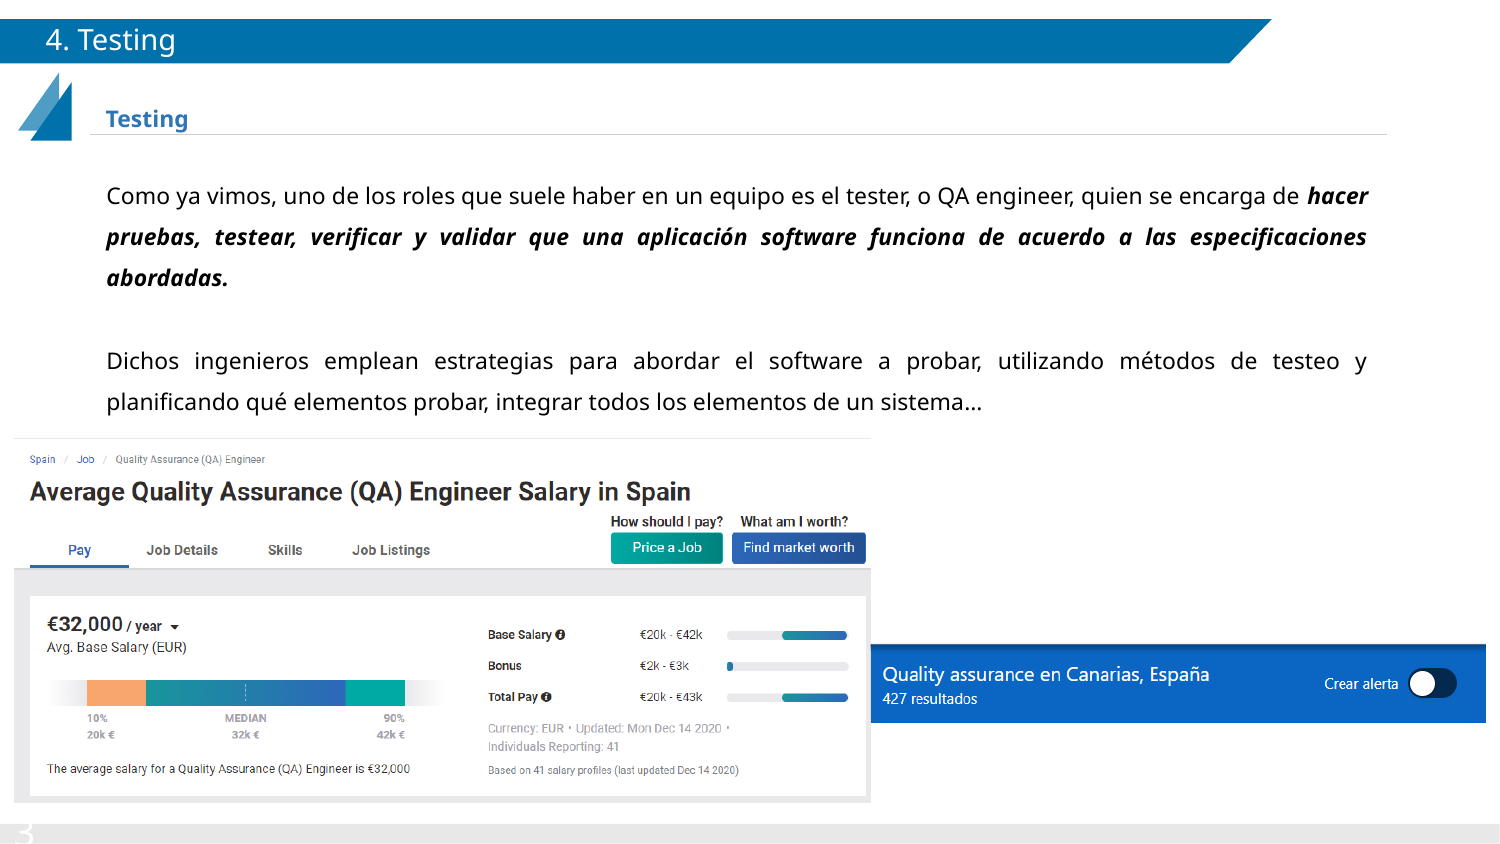

# 4. Testing
Testing
Como ya vimos, uno de los roles que suele haber en un equipo es el tester, o QA engineer, quien se encarga de hacer pruebas, testear, verificar y validar que una aplicación software funciona de acuerdo a las especificaciones abordadas.
Dichos ingenieros emplean estrategias para abordar el software a probar, utilizando métodos de testeo y planificando qué elementos probar, integrar todos los elementos de un sistema…